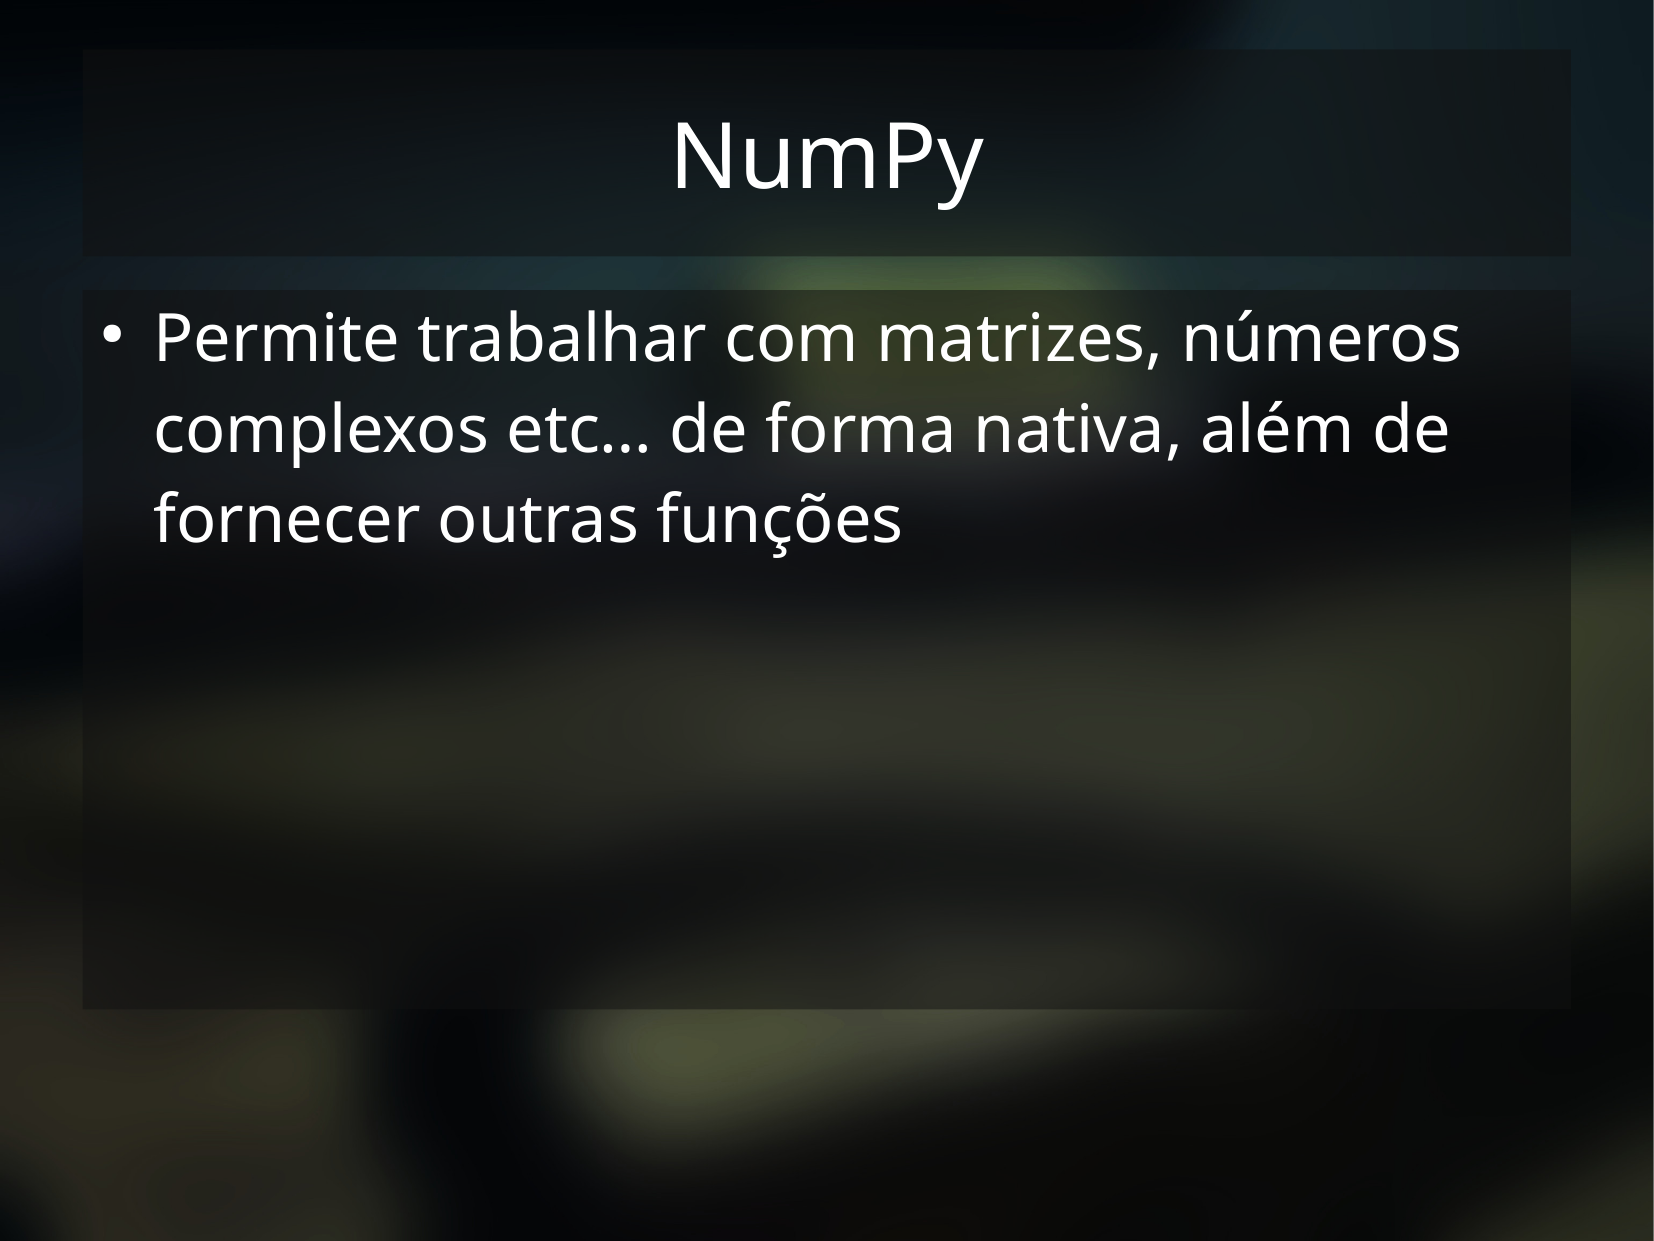

# NumPy
Permite trabalhar com matrizes, números complexos etc… de forma nativa, além de fornecer outras funções